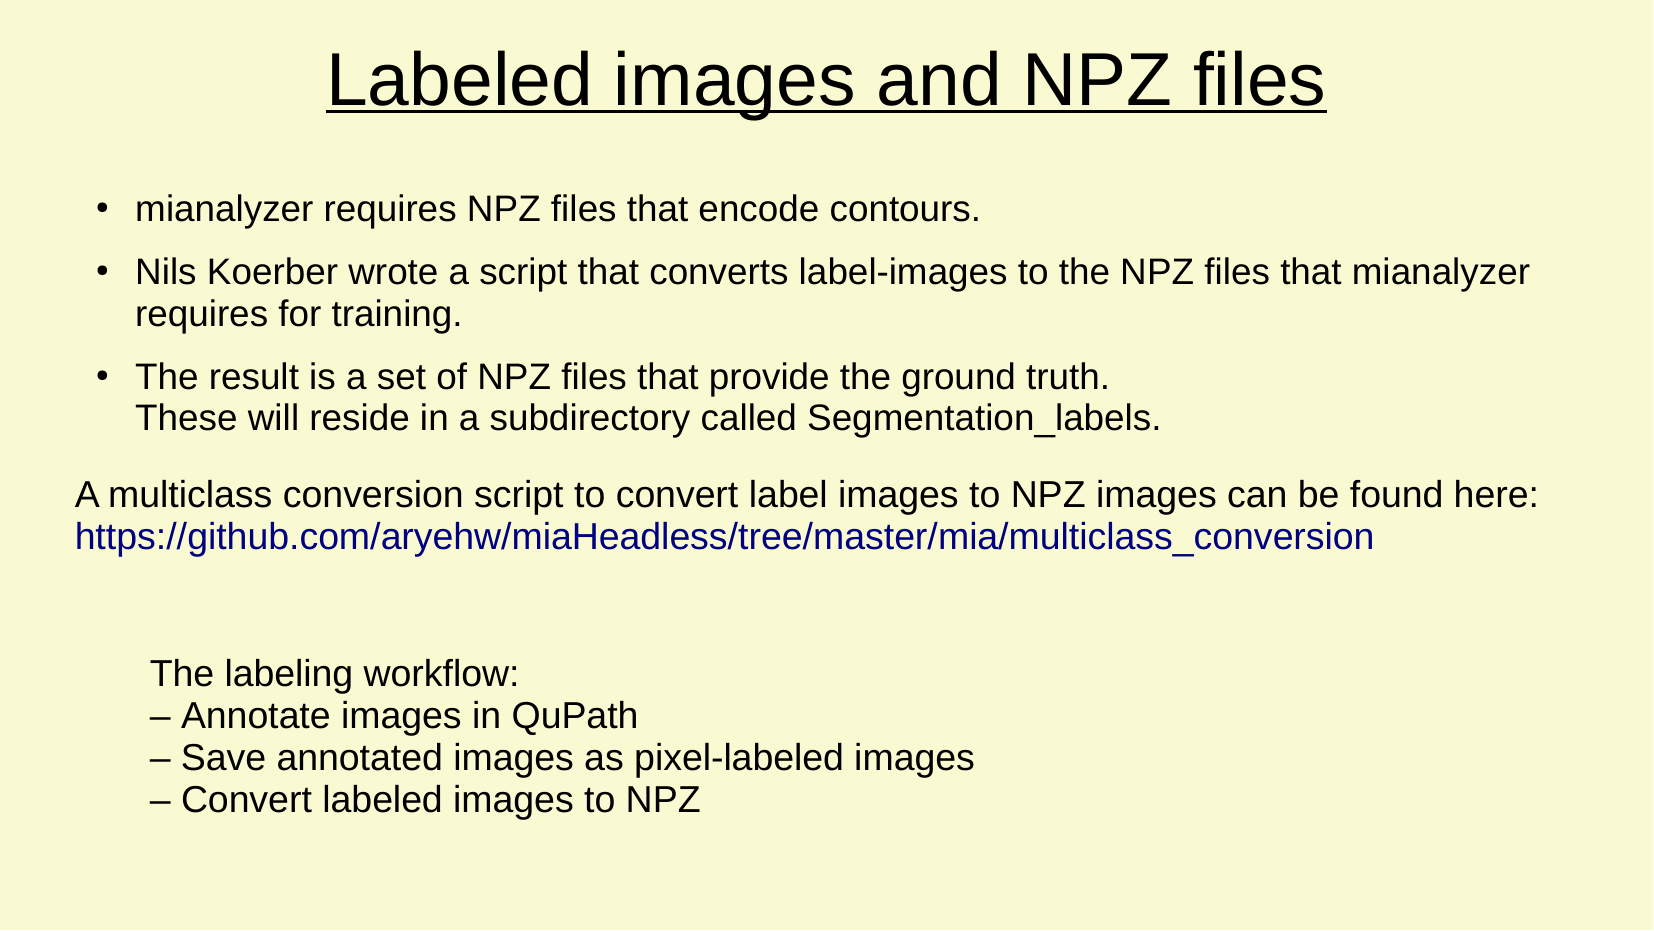

# Labeled images and NPZ files
mianalyzer requires NPZ files that encode contours.
Nils Koerber wrote a script that converts label-images to the NPZ files that mianalyzer requires for training.
The result is a set of NPZ files that provide the ground truth.
These will reside in a subdirectory called Segmentation_labels.
A multiclass conversion script to convert label images to NPZ images can be found here:
https://github.com/aryehw/miaHeadless/tree/master/mia/multiclass_conversion
The labeling workflow:
– Annotate images in QuPath
– Save annotated images as pixel-labeled images
– Convert labeled images to NPZ